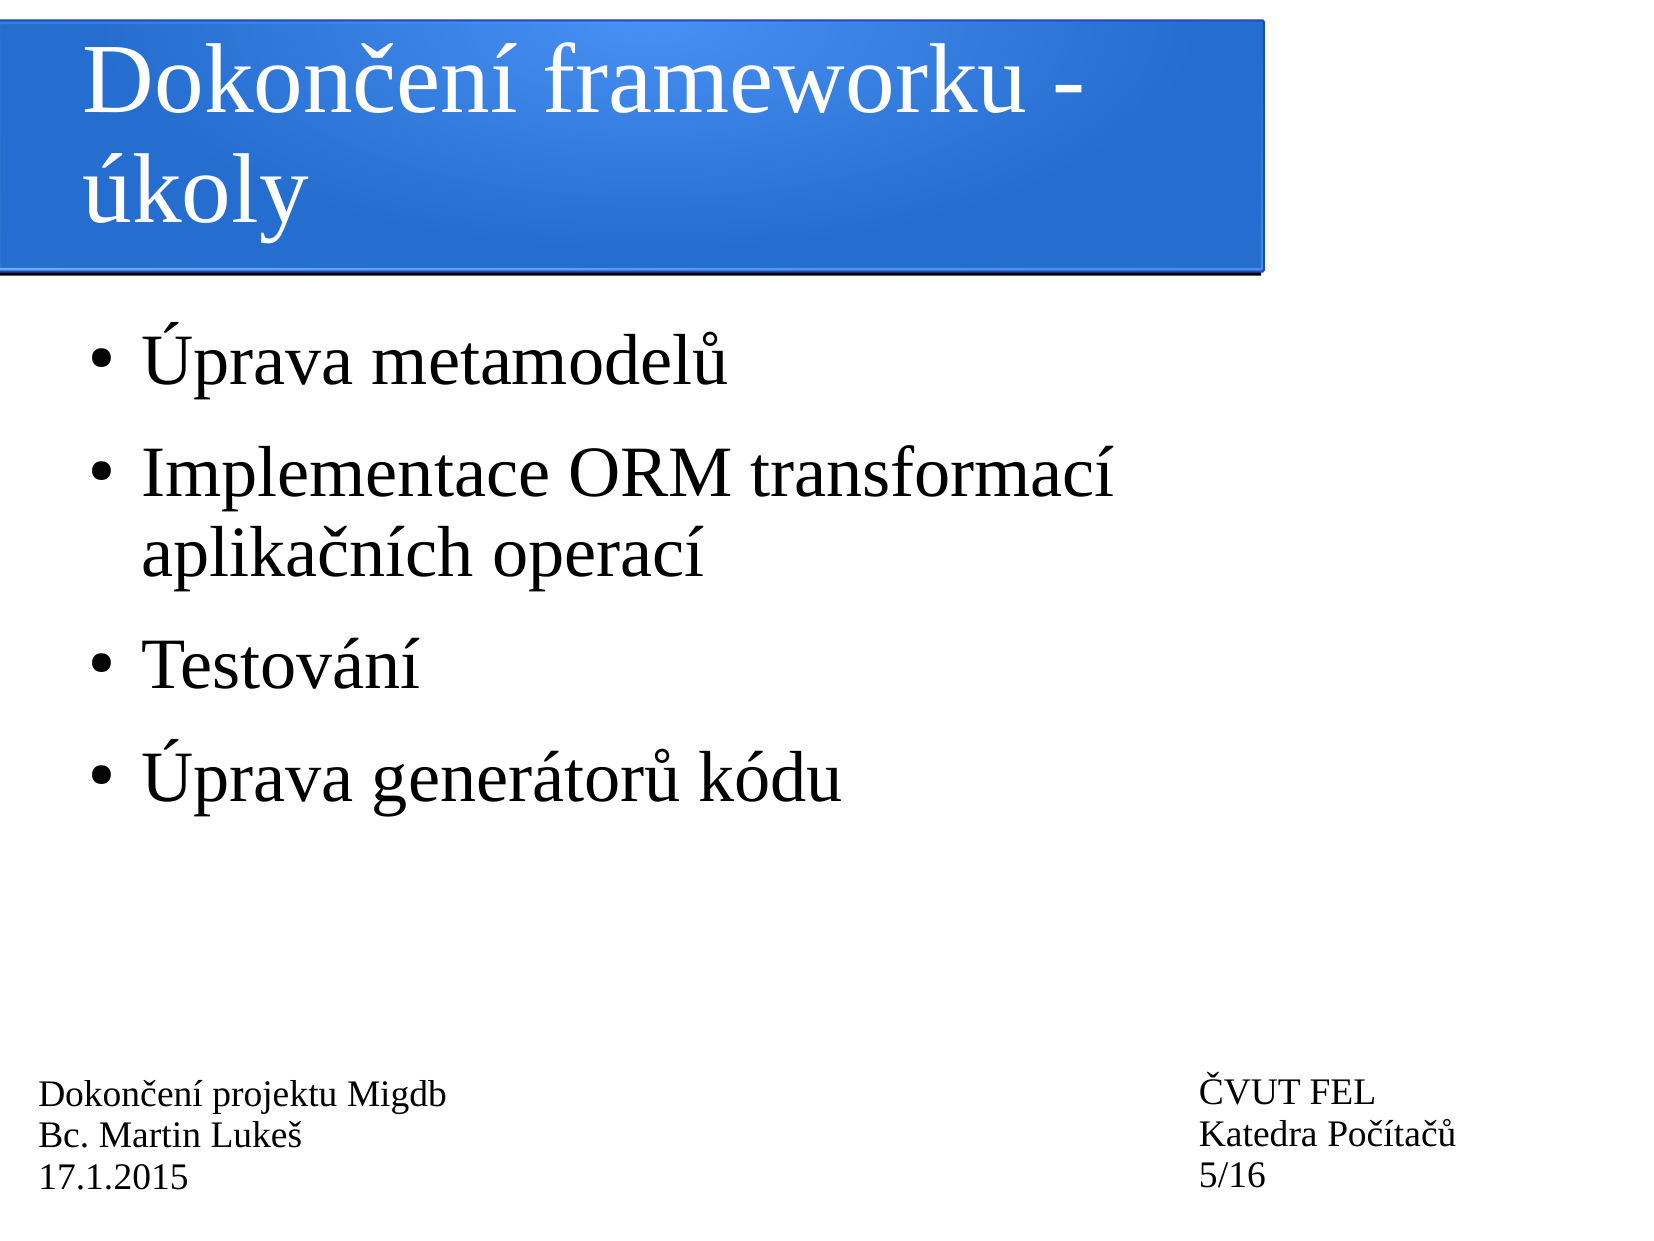

Dokončení frameworku - úkoly
# Úprava metamodelů
Implementace ORM transformací aplikačních operací
Testování
Úprava generátorů kódu
ČVUT FEL
Katedra Počítačů
Dokončení projektu Migdb
Bc. Martin Lukeš
17.1.2015
ČVUT FEL
Katedra počítačů
ČVUT FEL
Katedra počítačů
ČVUT FEL
Katedra počítačů